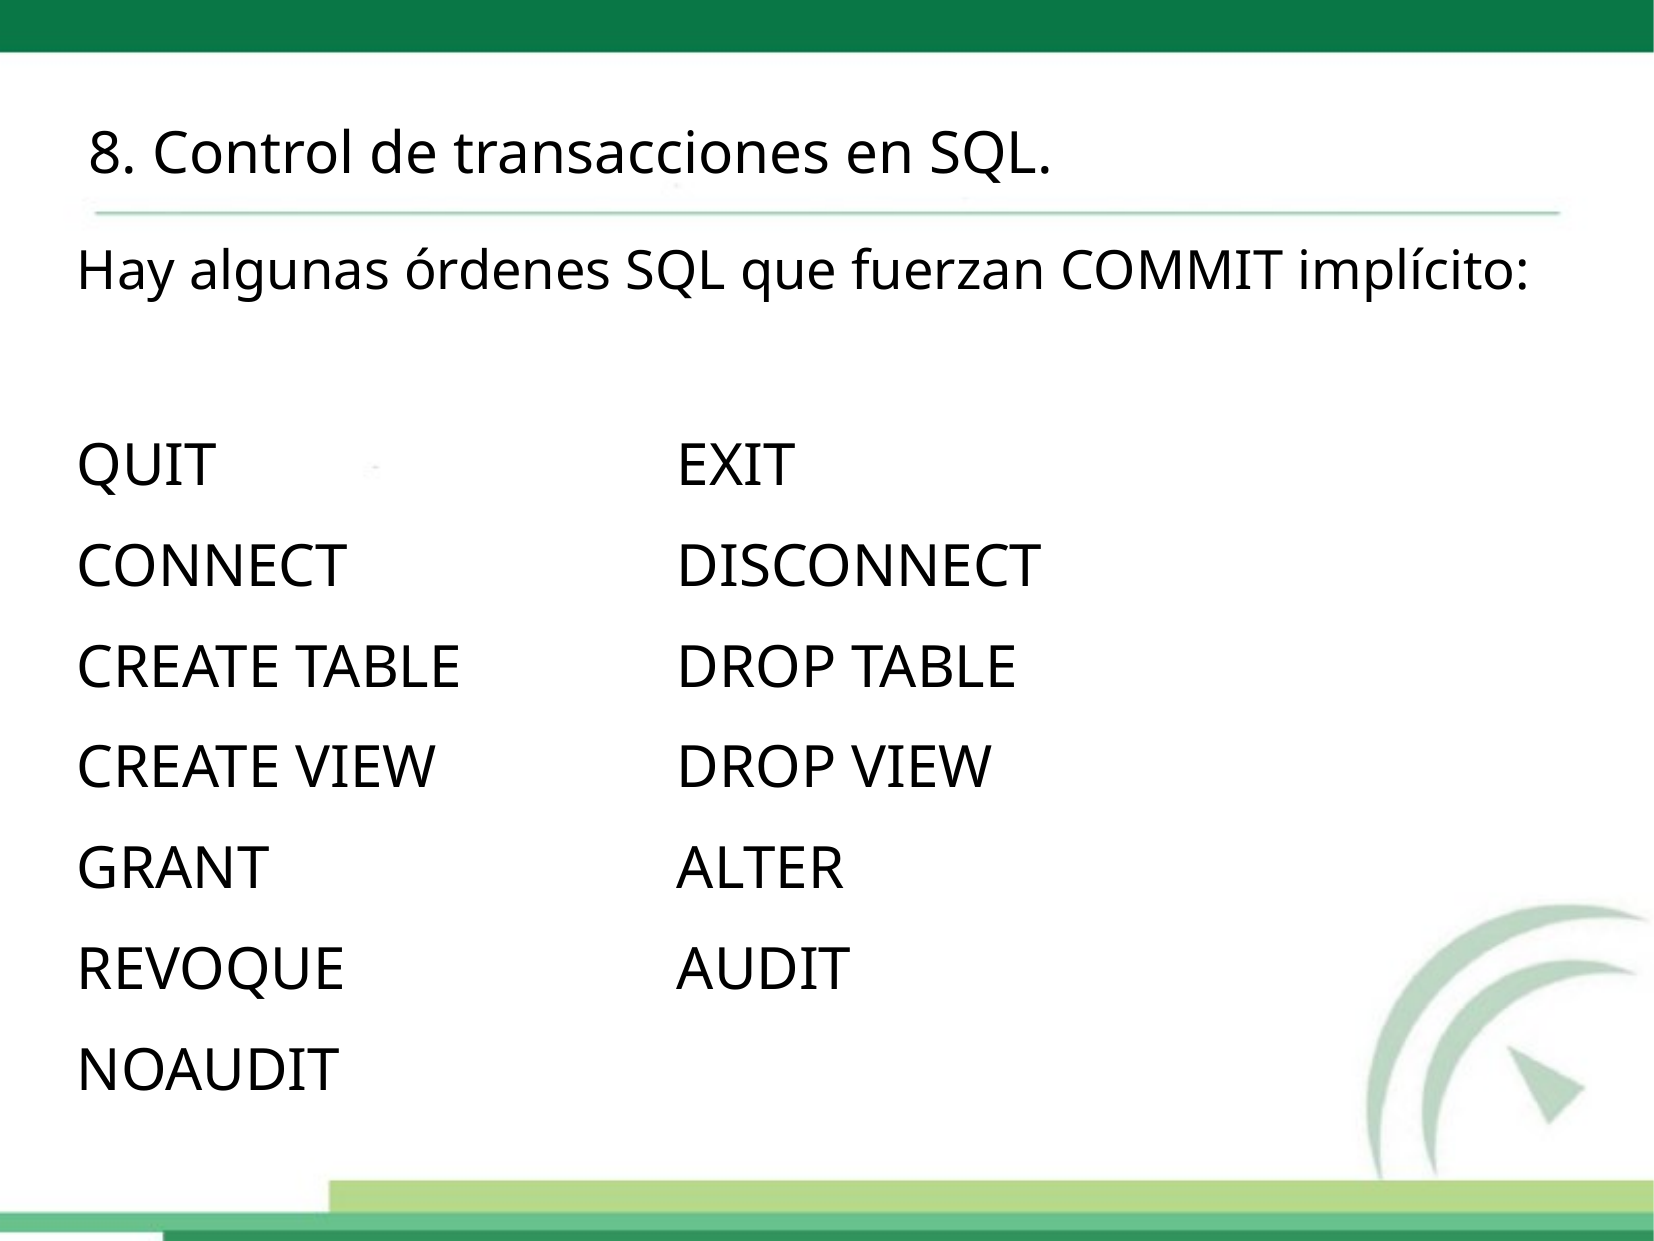

# 8. Control de transacciones en SQL.
Hay algunas órdenes SQL que fuerzan COMMIT implícito:
QUIT				EXIT
CONNECT			DISCONNECT
CREATE TABLE		DROP TABLE
CREATE VIEW		DROP VIEW
GRANT			ALTER
REVOQUE			AUDIT
NOAUDIT